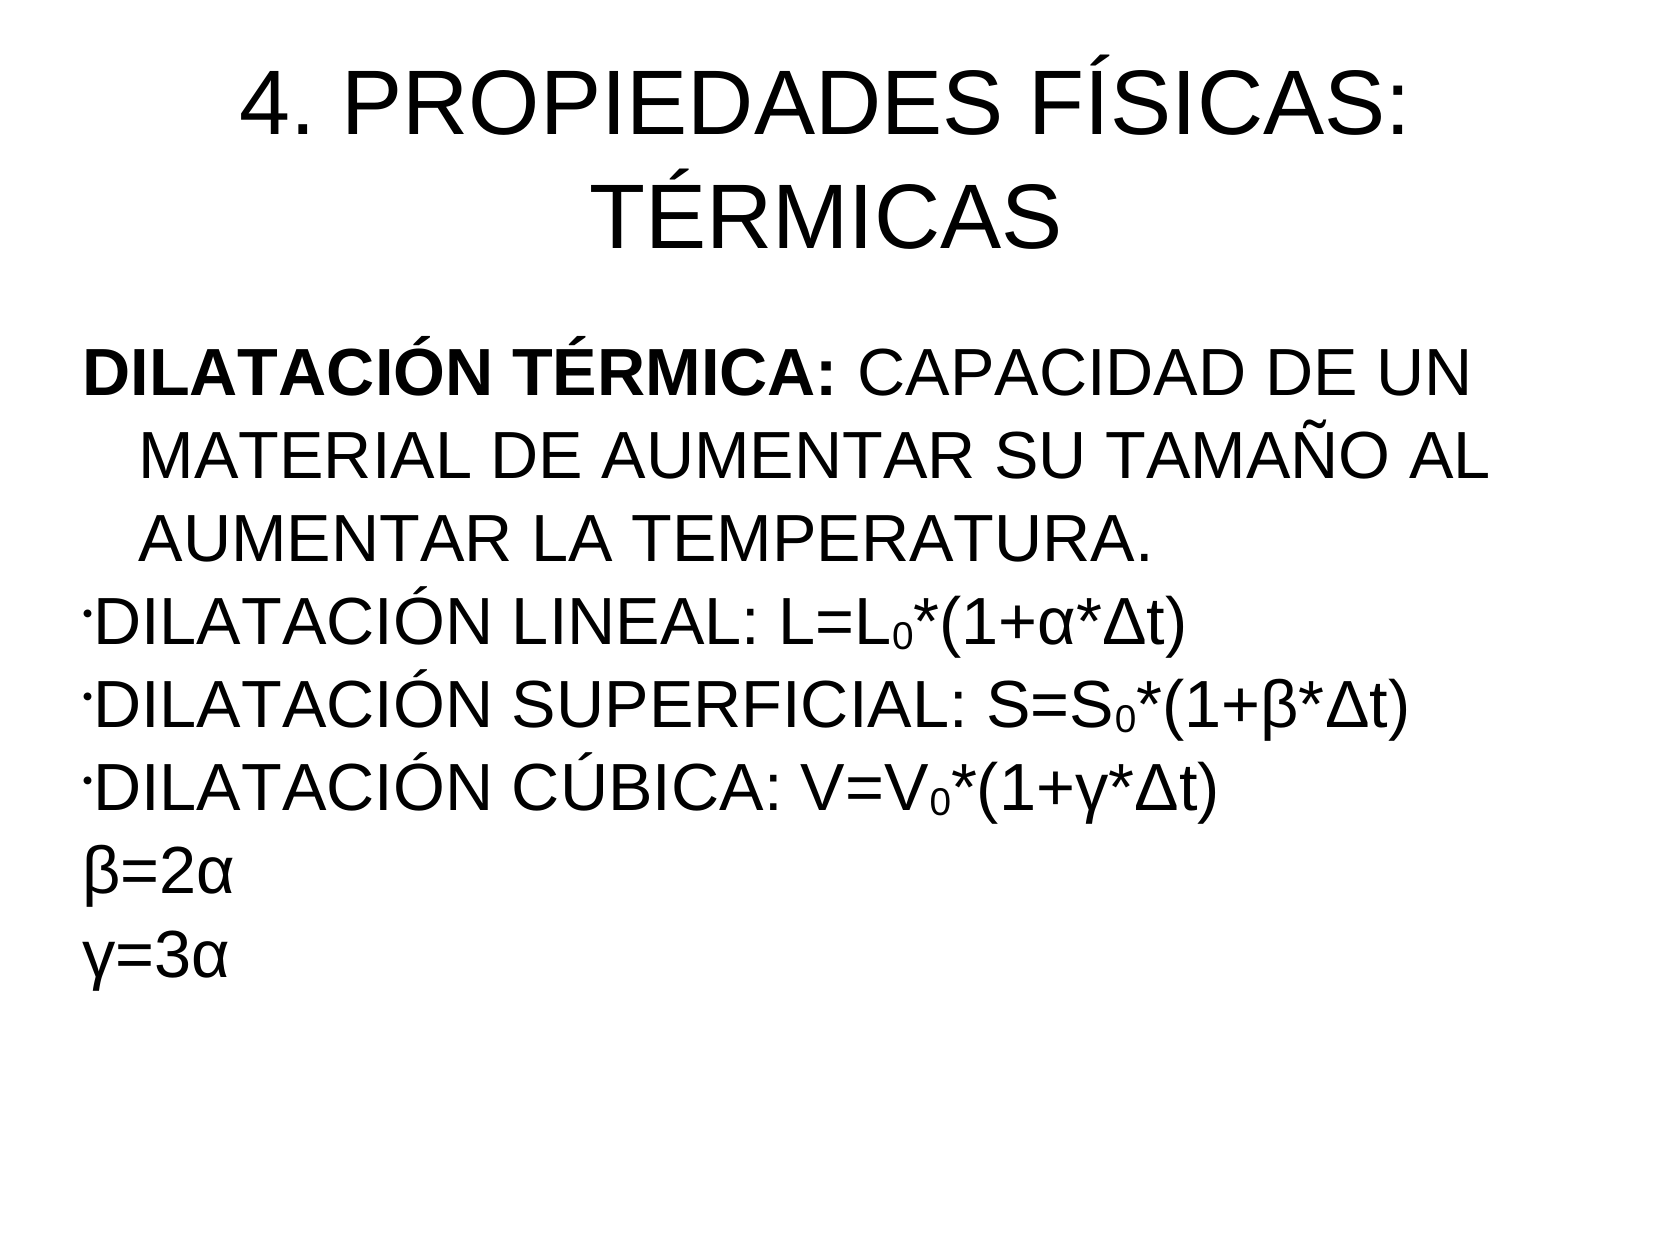

4. PROPIEDADES FÍSICAS: TÉRMICAS
# DILATACIÓN TÉRMICA: CAPACIDAD DE UN MATERIAL DE AUMENTAR SU TAMAÑO AL AUMENTAR LA TEMPERATURA.
DILATACIÓN LINEAL: L=L0*(1+α*Δt)
DILATACIÓN SUPERFICIAL: S=S0*(1+β*Δt)
DILATACIÓN CÚBICA: V=V0*(1+γ*Δt)
β=2α
γ=3α